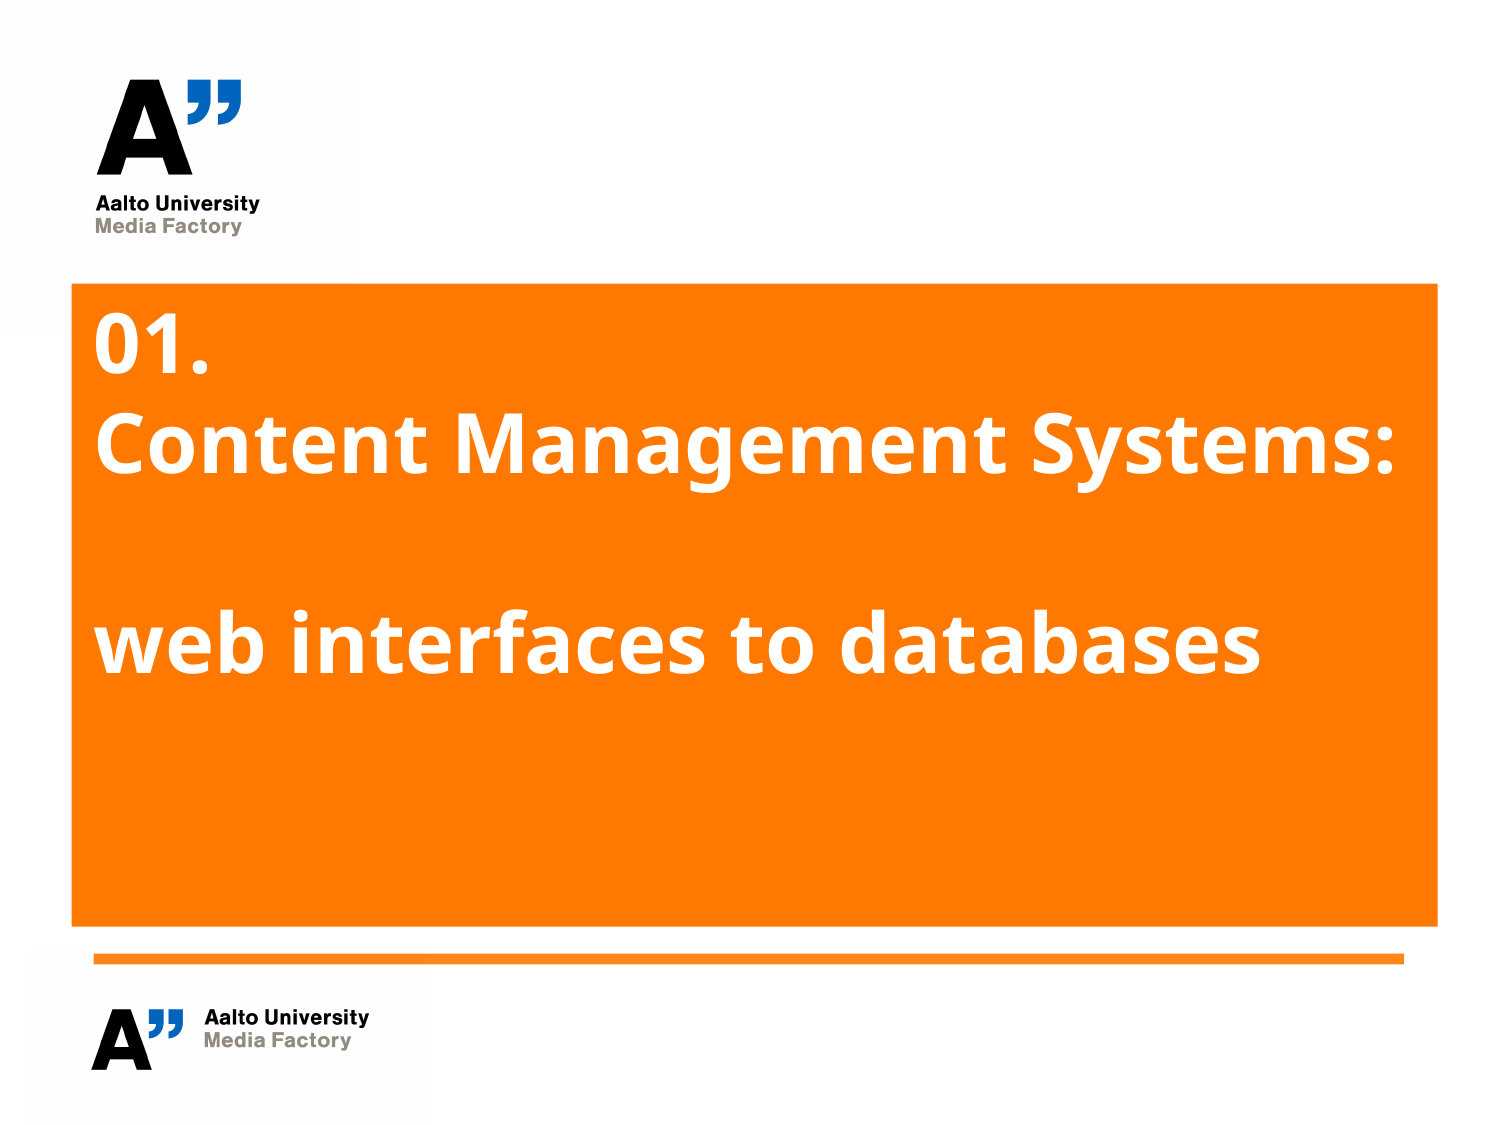

#
01.
Content Management Systems:
web interfaces to databases